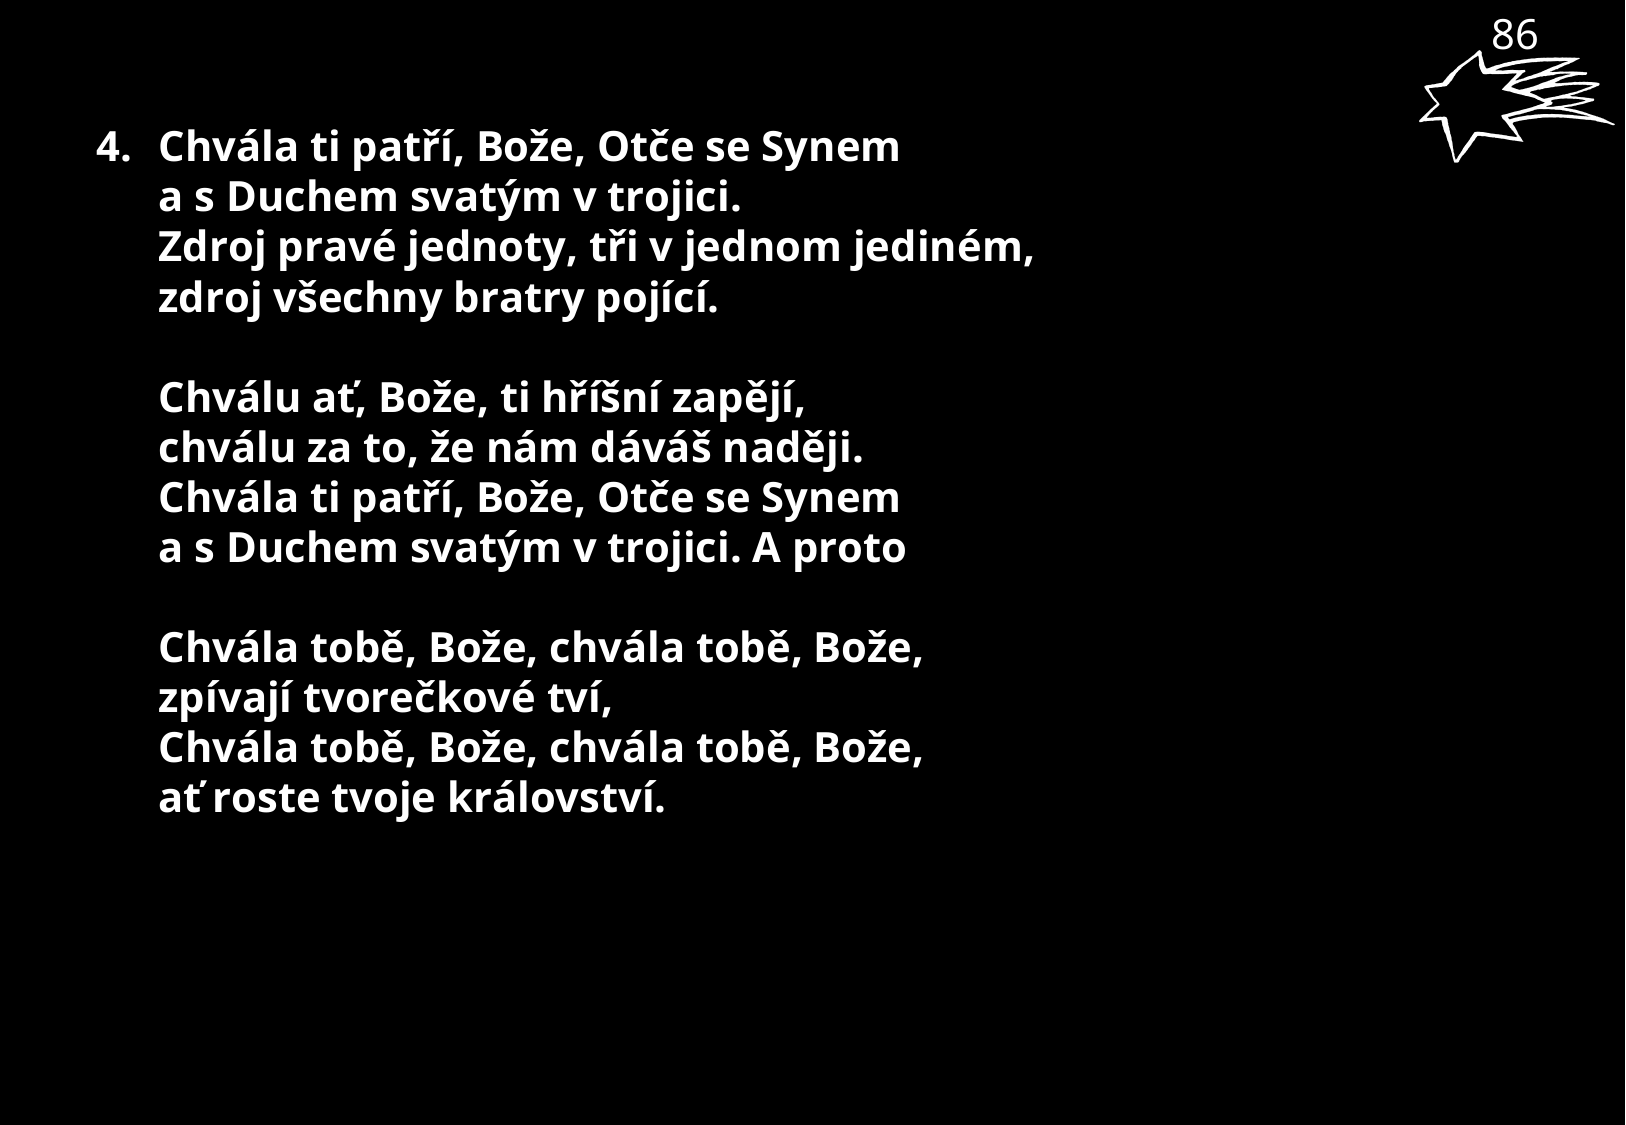

86
# Chvála ti patří, Bože, Otče se Synem a s Duchem svatým v trojici. Zdroj pravé jednoty, tři v jednom jediném, zdroj všechny bratry pojící. Chválu ať, Bože, ti hříšní zapějí, chválu za to, že nám dáváš naději. Chvála ti patří, Bože, Otče se Synem a s Duchem svatým v trojici. A proto Chvála tobě, Bože, chvála tobě, Bože, zpívají tvorečkové tví, Chvála tobě, Bože, chvála tobě, Bože, ať roste tvoje království.